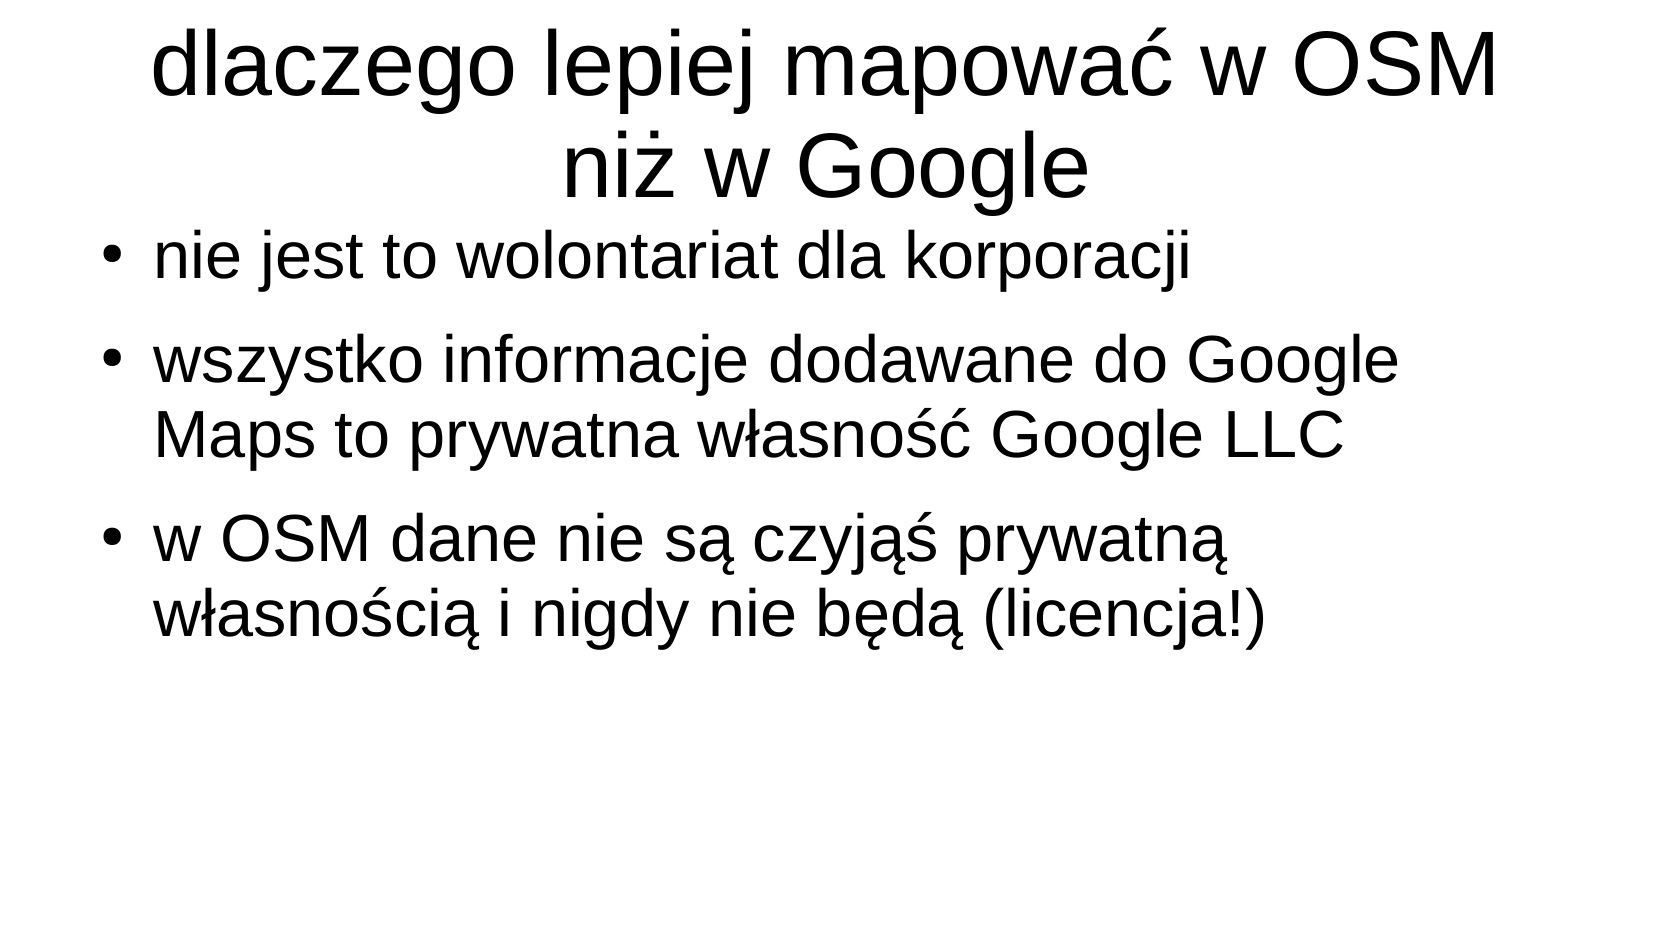

# dlaczego lepiej mapować w OSM niż w Google
nie jest to wolontariat dla korporacji
wszystko informacje dodawane do Google Maps to prywatna własność Google LLC
w OSM dane nie są czyjąś prywatną własnością i nigdy nie będą (licencja!)